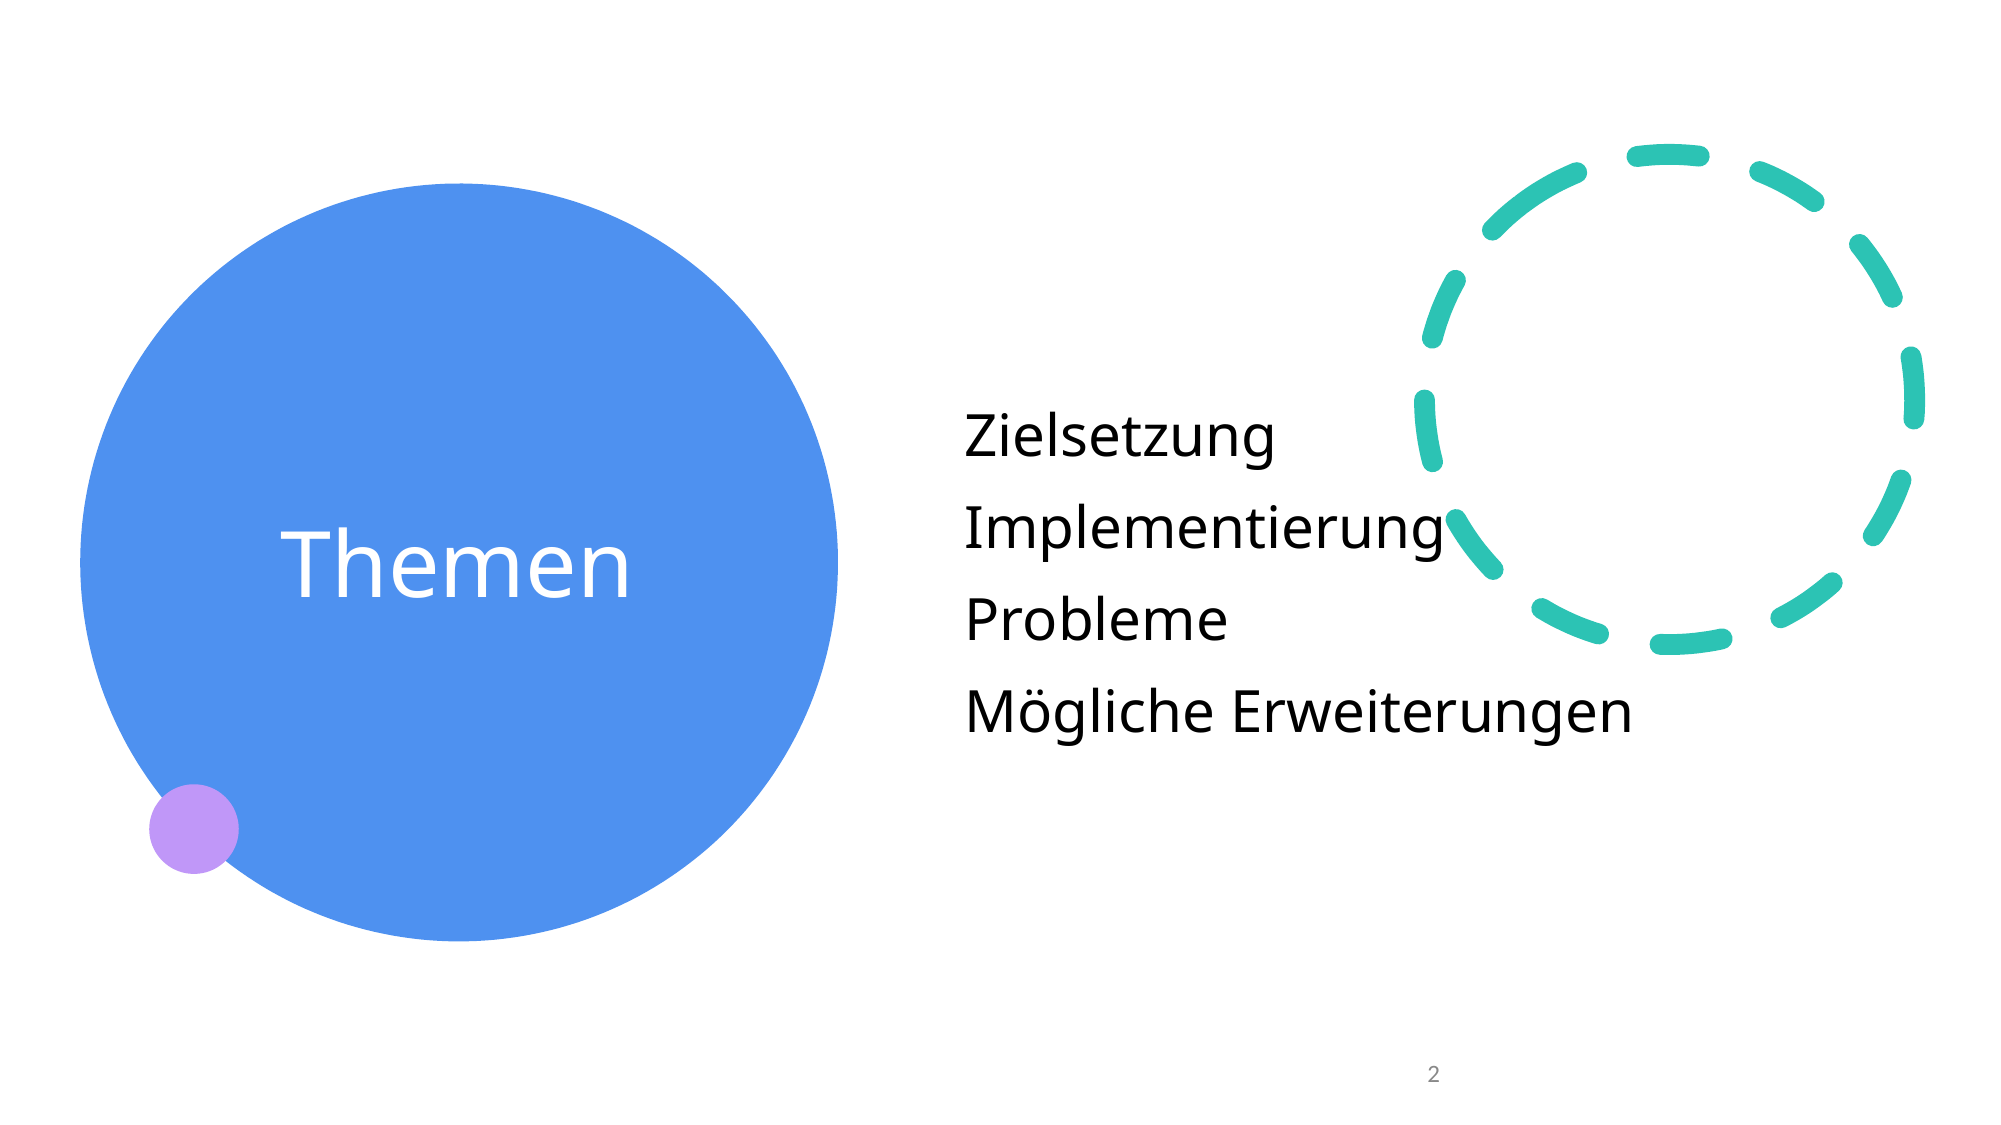

# Themen
Zielsetzung
Implementierung
Probleme
Mögliche Erweiterungen
2